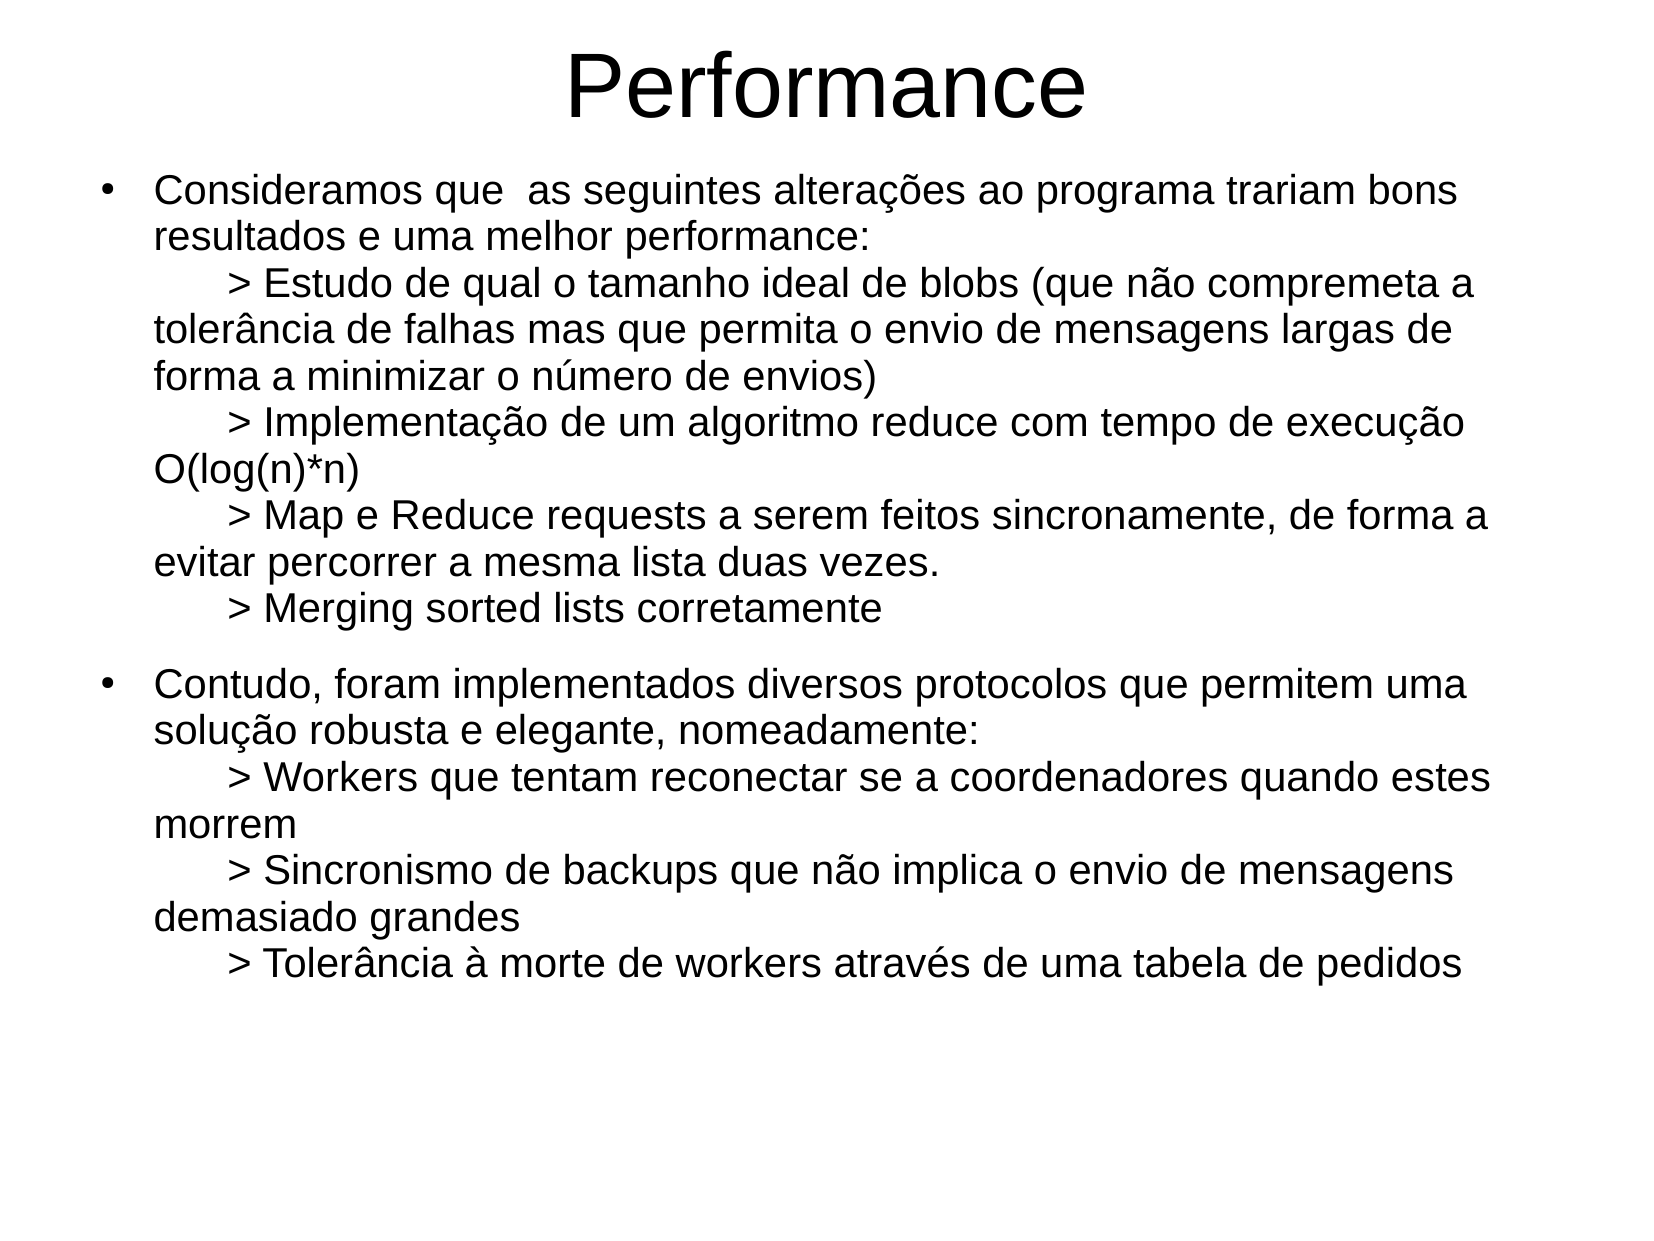

# Performance
Consideramos que as seguintes alterações ao programa trariam bons resultados e uma melhor performance:
	> Estudo de qual o tamanho ideal de blobs (que não compremeta a tolerância de falhas mas que permita o envio de mensagens largas de forma a minimizar o número de envios)
	> Implementação de um algoritmo reduce com tempo de execução O(log(n)*n)
	> Map e Reduce requests a serem feitos sincronamente, de forma a evitar percorrer a mesma lista duas vezes.
	> Merging sorted lists corretamente
Contudo, foram implementados diversos protocolos que permitem uma solução robusta e elegante, nomeadamente:
	> Workers que tentam reconectar se a coordenadores quando estes morrem
	> Sincronismo de backups que não implica o envio de mensagens demasiado grandes
	> Tolerância à morte de workers através de uma tabela de pedidos